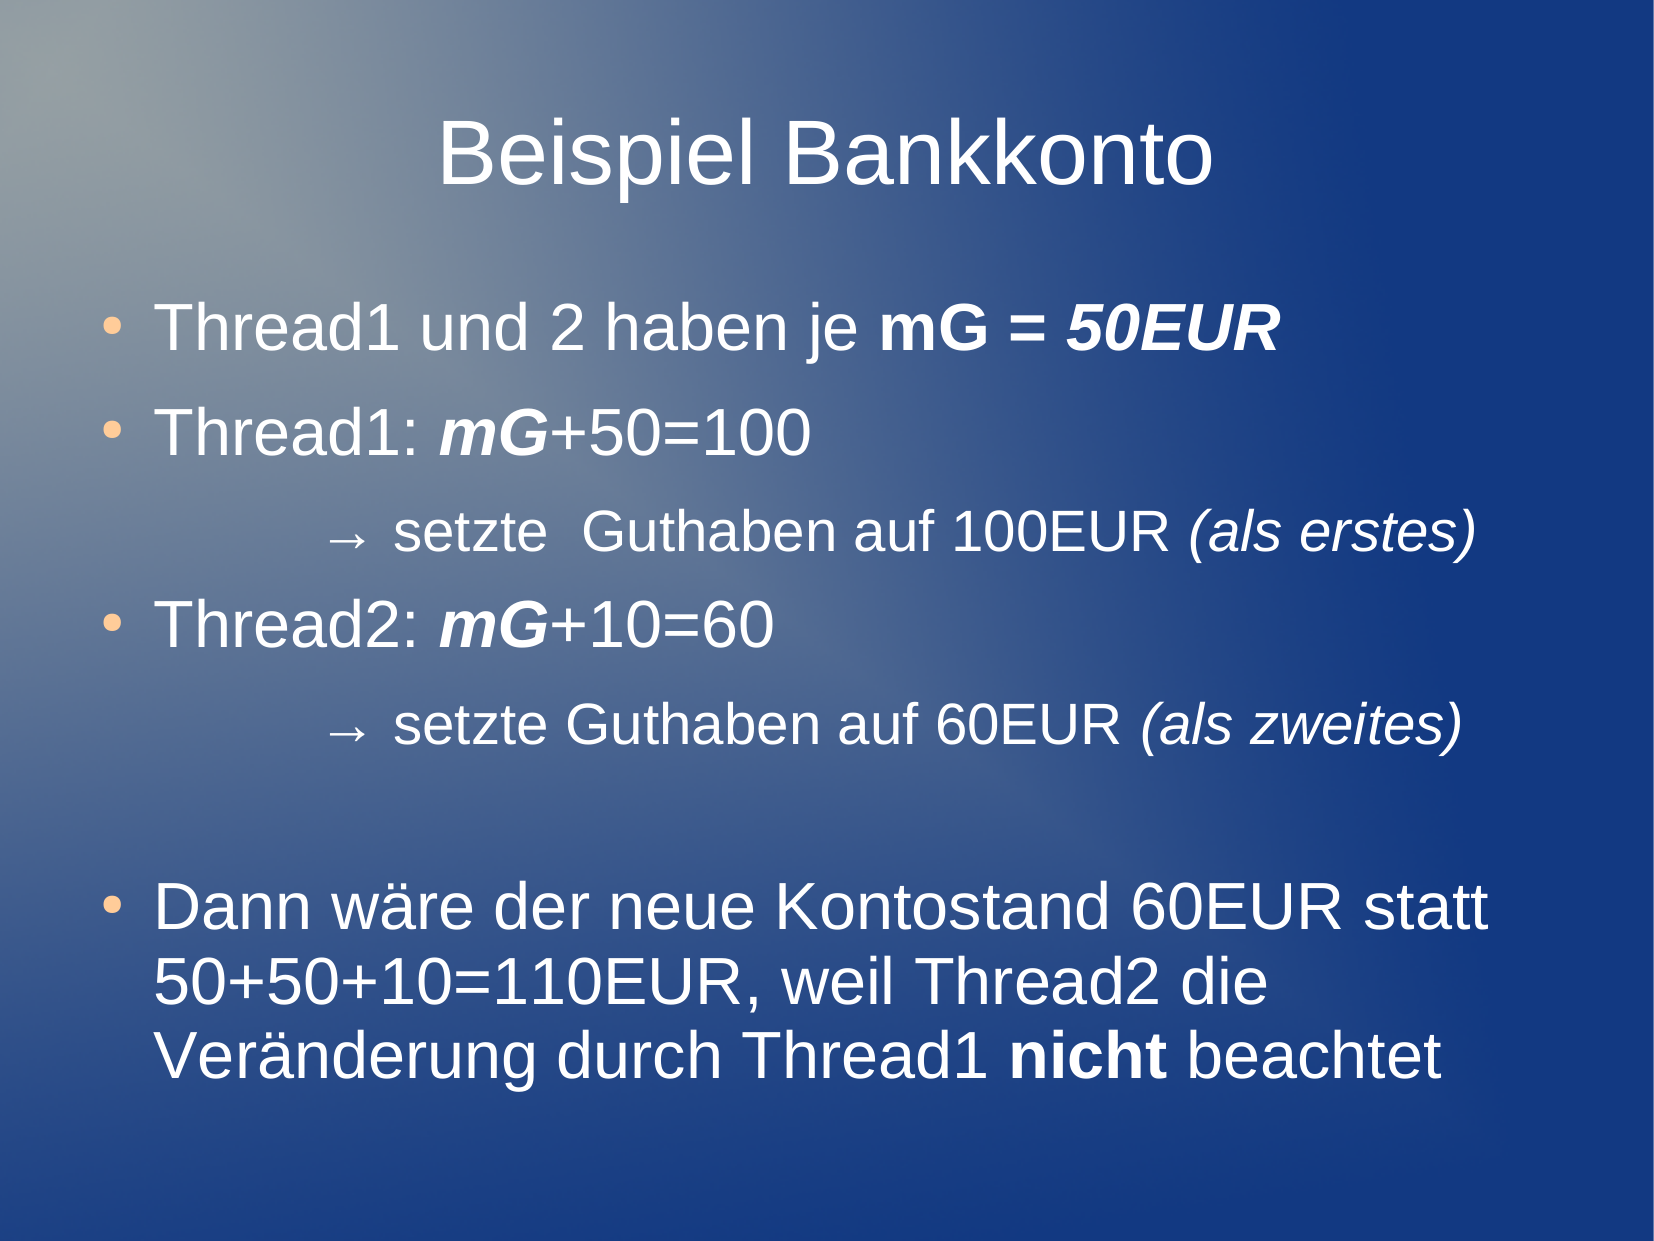

# Beispiel Bankkonto
Thread1 und 2 haben je mG = 50EUR
Thread1: mG+50=100
→ setzte Guthaben auf 100EUR (als erstes)
Thread2: mG+10=60
→ setzte Guthaben auf 60EUR (als zweites)
Dann wäre der neue Kontostand 60EUR statt 50+50+10=110EUR, weil Thread2 die Veränderung durch Thread1 nicht beachtet